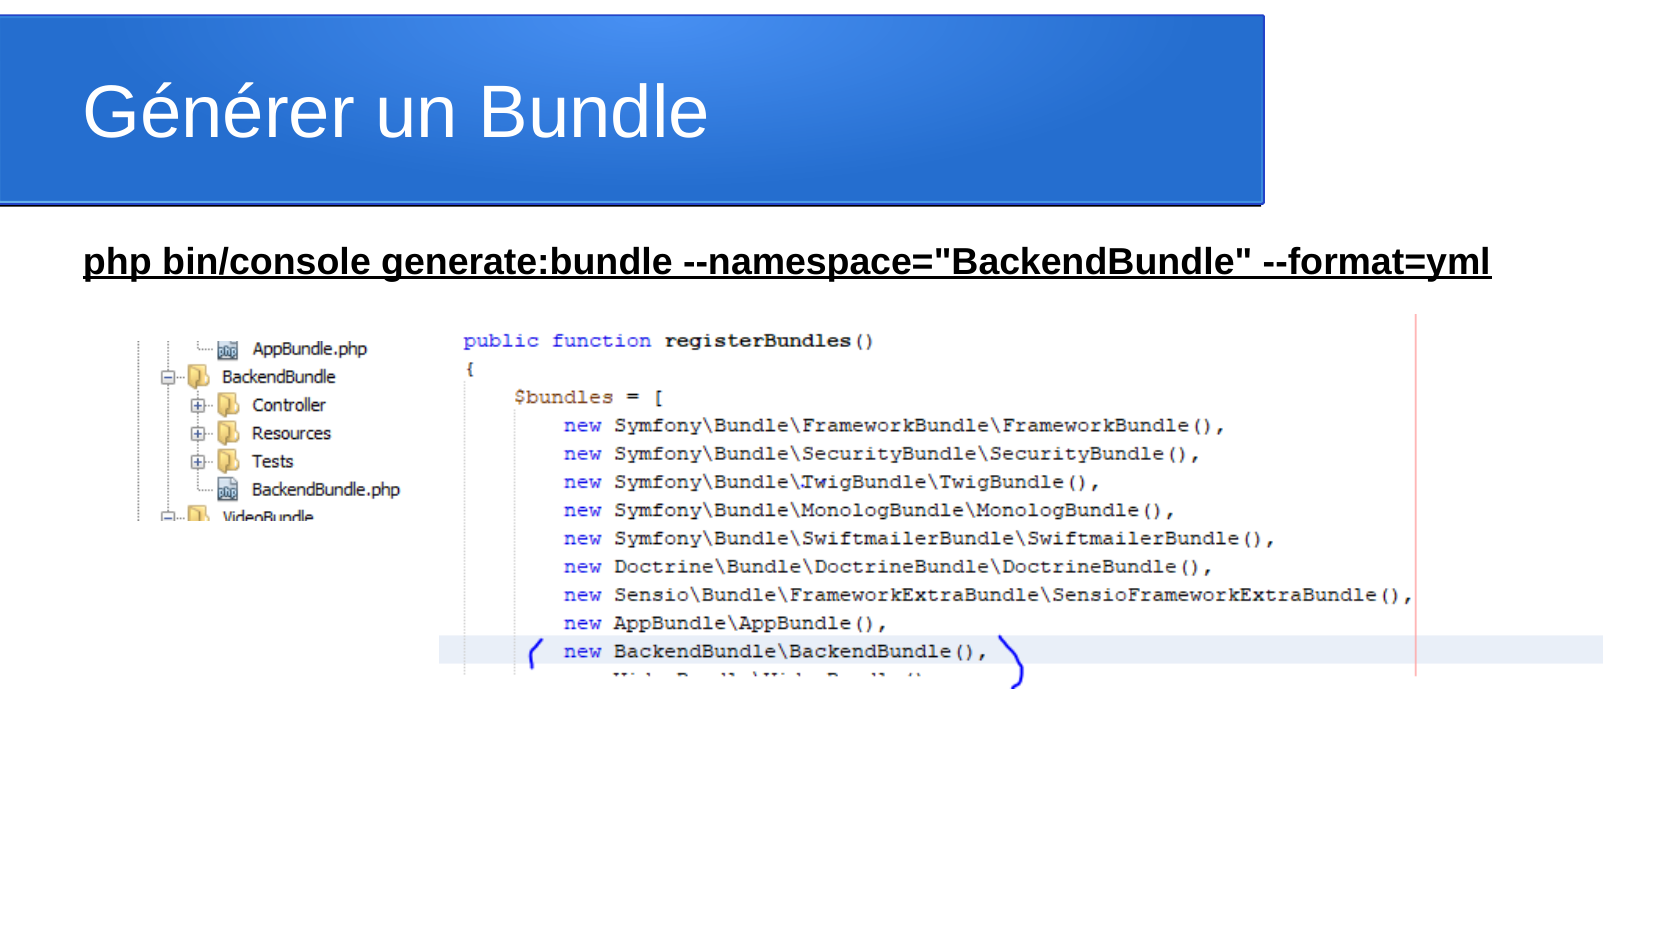

# Générer un Bundle
php bin/console generate:bundle --namespace="BackendBundle" --format=yml